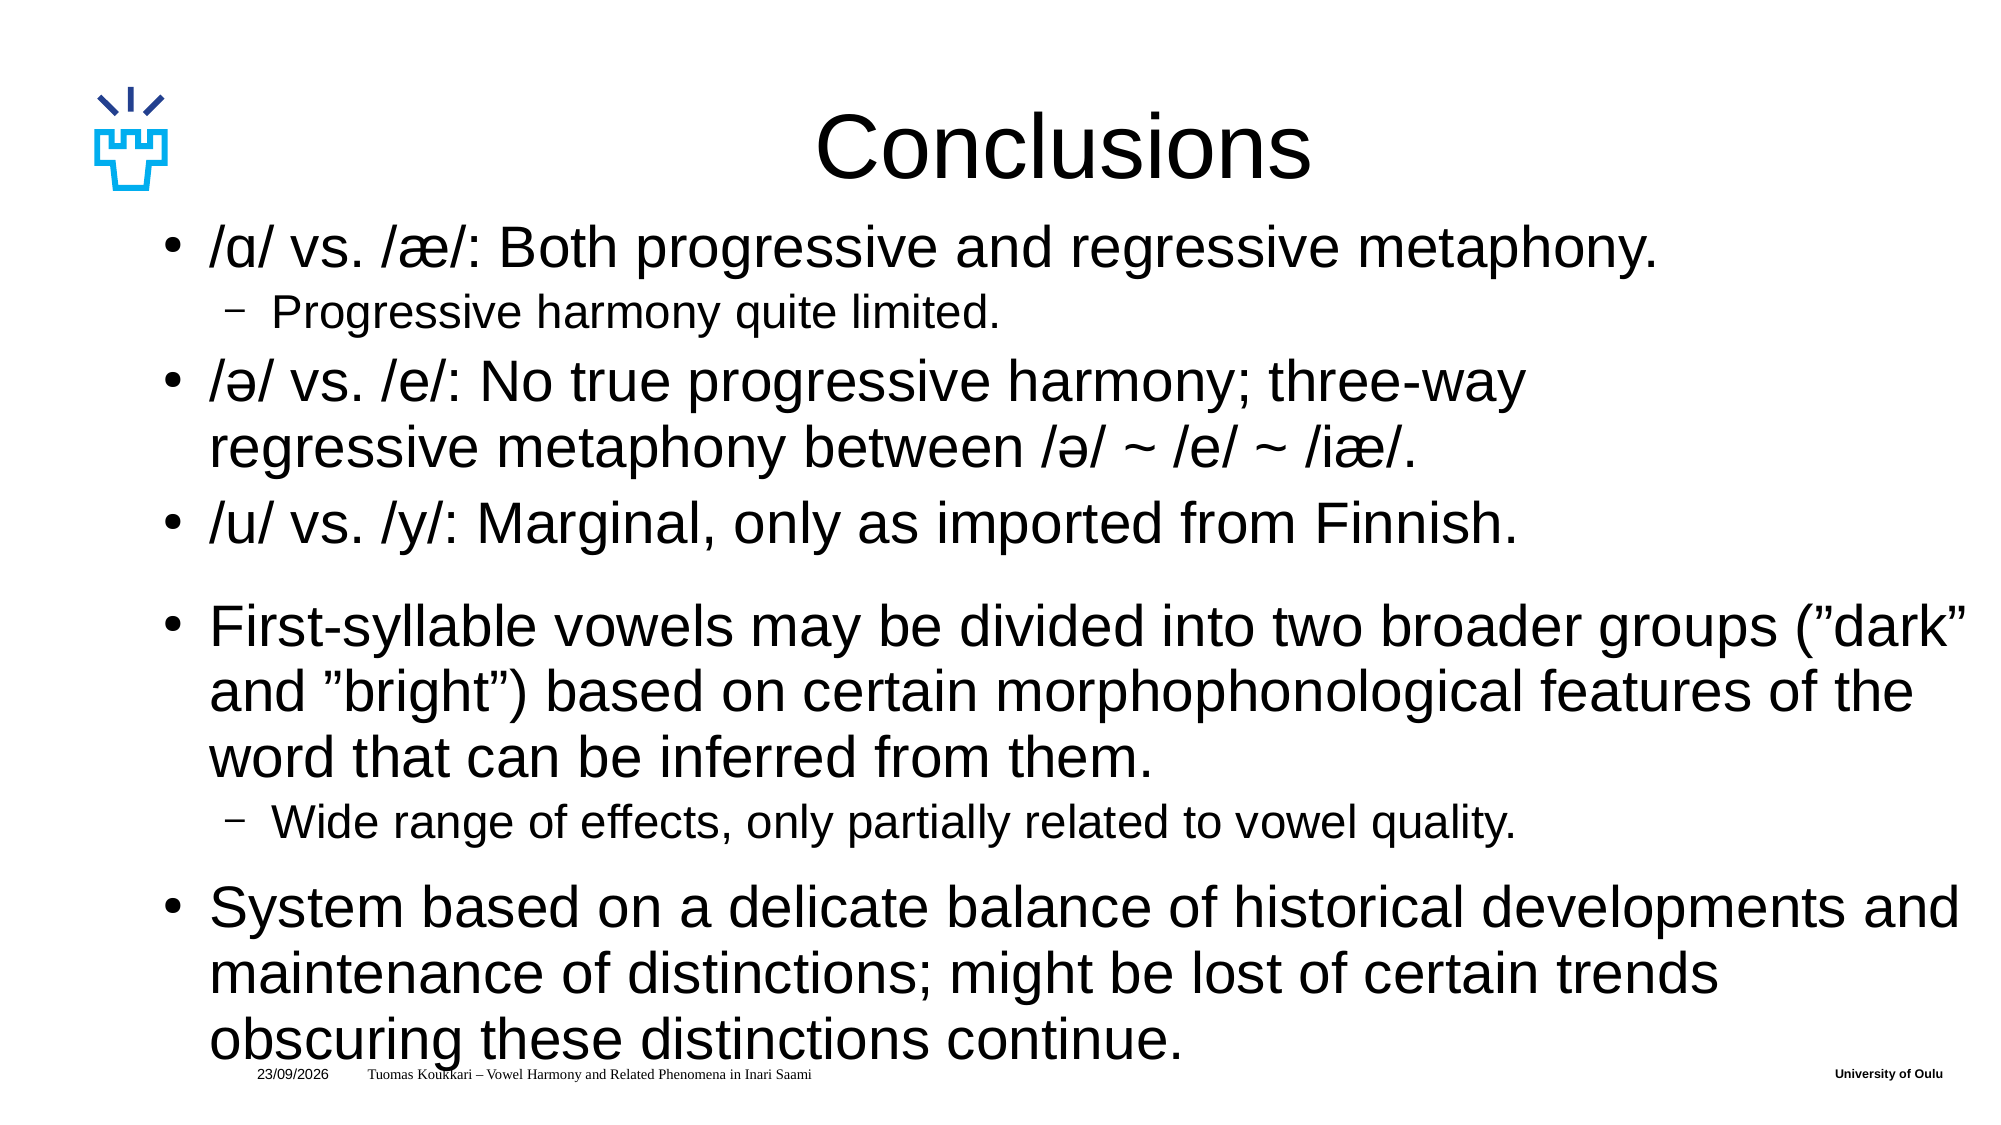

# Conclusions
/ɑ/ vs. /æ/: Both progressive and regressive metaphony.
Progressive harmony quite limited.
/ə/ vs. /e/: No true progressive harmony; three-way
regressive metaphony between /ə/ ~ /e/ ~ /iæ/.
/u/ vs. /y/: Marginal, only as imported from Finnish.
First-syllable vowels may be divided into two broader groups (”dark” and ”bright”) based on certain morphophonological features of the word that can be inferred from them.
Wide range of effects, only partially related to vowel quality.
System based on a delicate balance of historical developments and maintenance of distinctions; might be lost of certain trends obscuring these distinctions continue.
https://github.com/tkoukkar/anaraskiela/blob/master/Koukkari_Tuomas-CIFUXIII-oovdanpyehtim.pdf